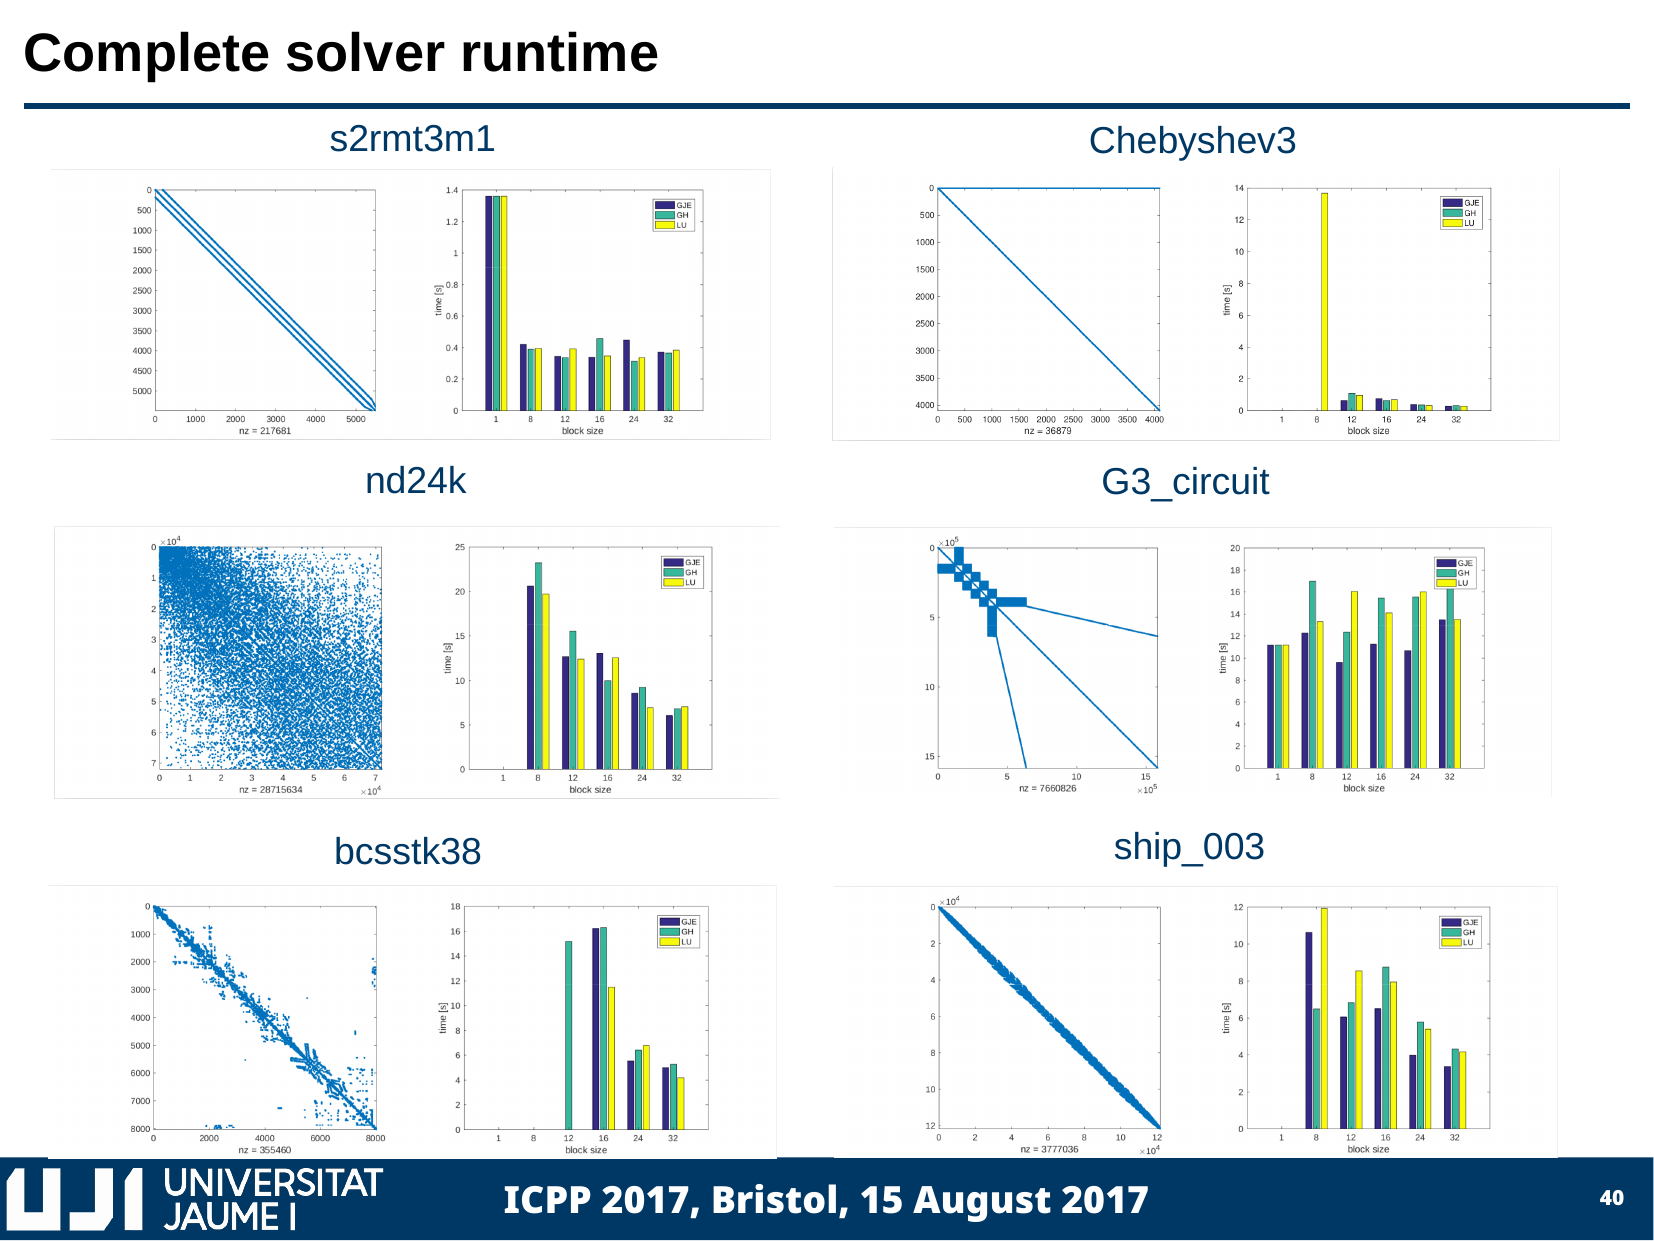

# Complete solver runtime
s2rmt3m1
Chebyshev3
nd24k
G3_circuit
ship_003
bcsstk38
ICPP 2017, Bristol, 15 August 2017
40